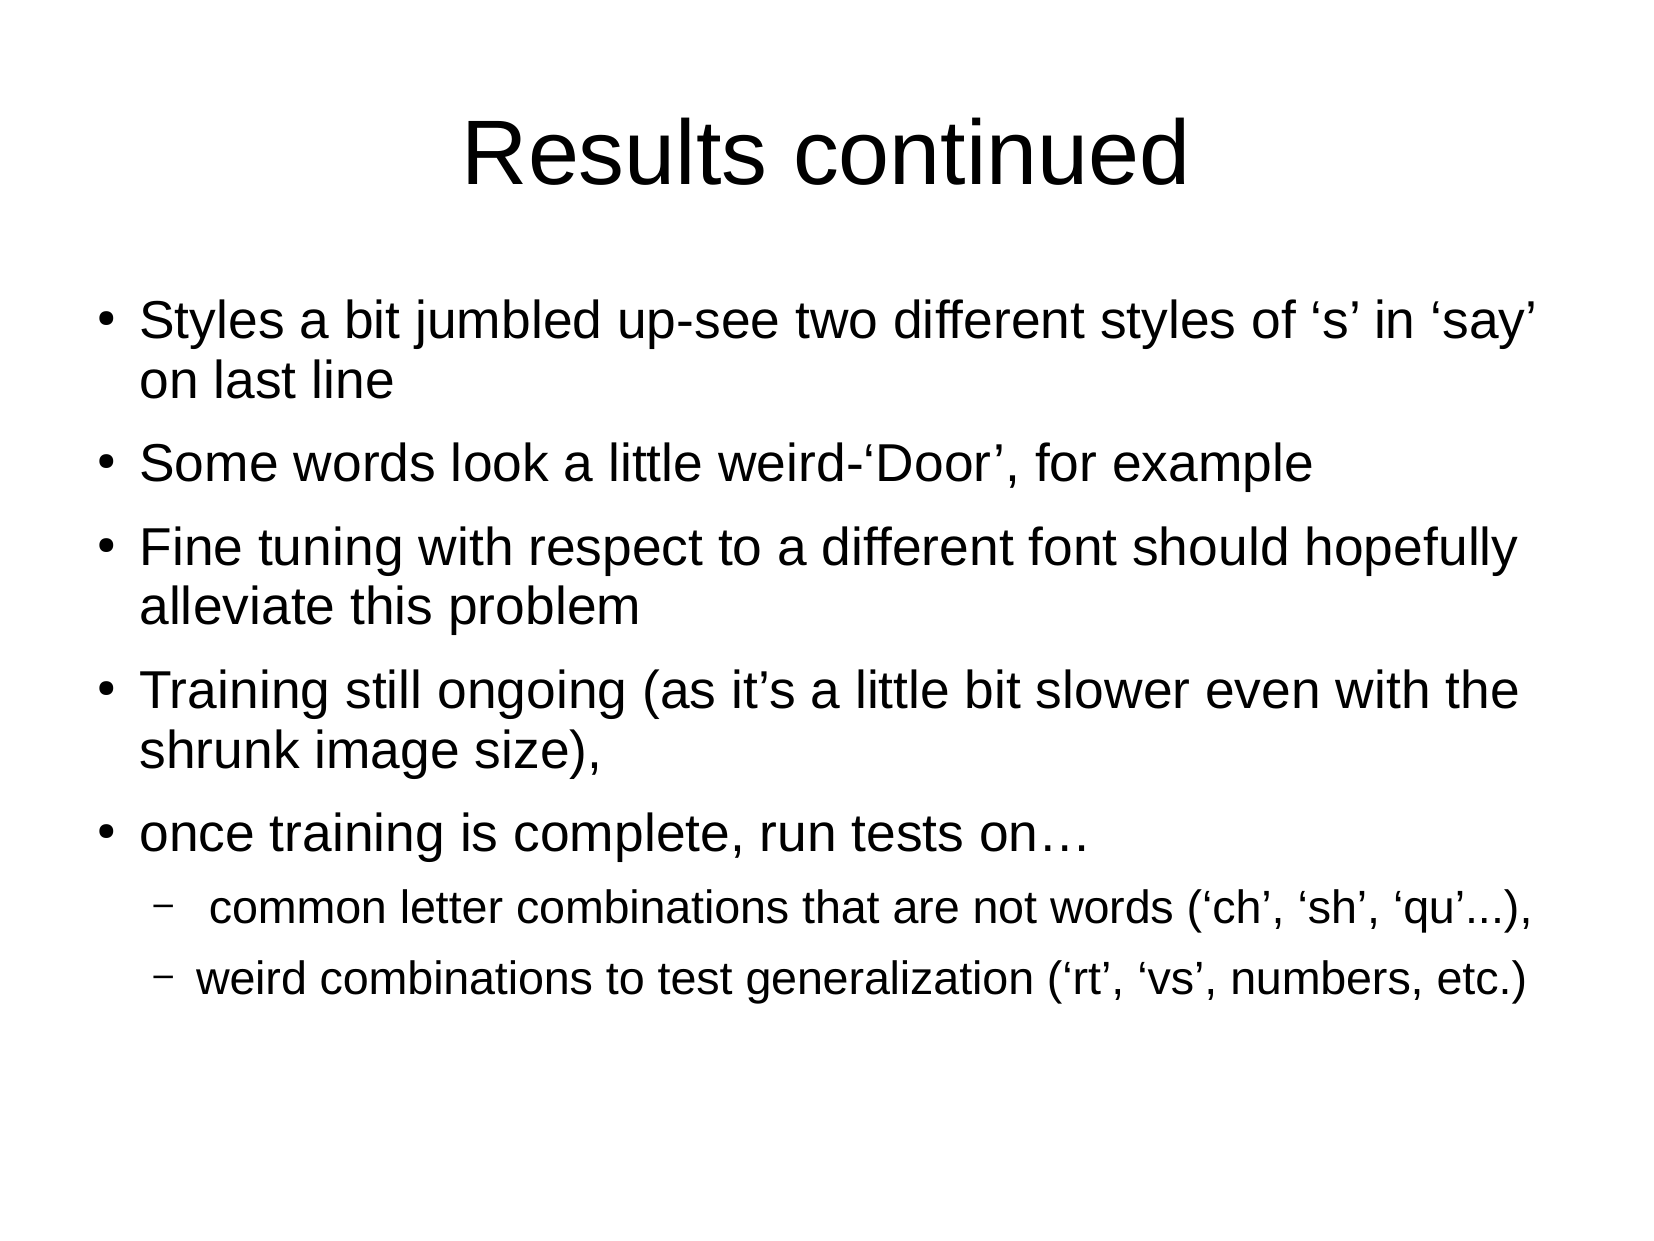

# Results continued
Styles a bit jumbled up-see two different styles of ‘s’ in ‘say’ on last line
Some words look a little weird-‘Door’, for example
Fine tuning with respect to a different font should hopefully alleviate this problem
Training still ongoing (as it’s a little bit slower even with the shrunk image size),
once training is complete, run tests on…
 common letter combinations that are not words (‘ch’, ‘sh’, ‘qu’...),
weird combinations to test generalization (‘rt’, ‘vs’, numbers, etc.)